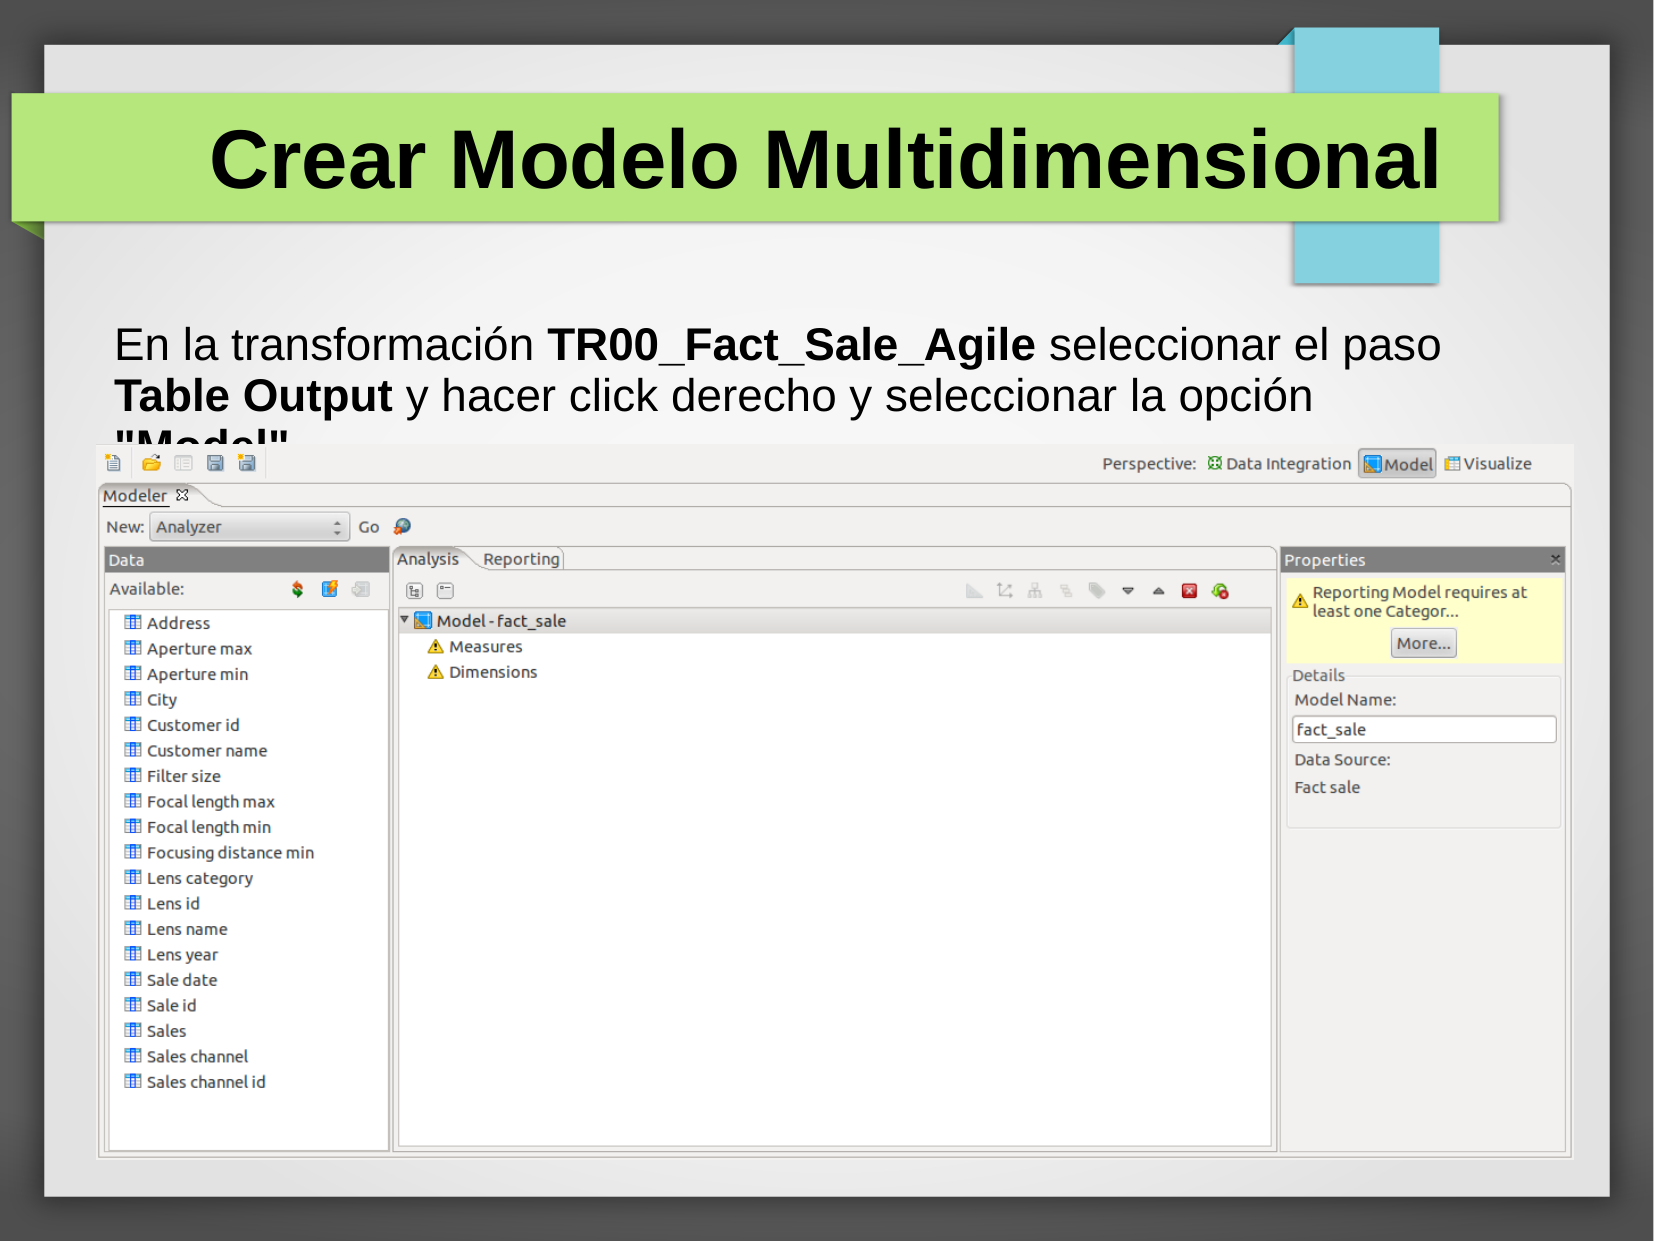

# Crear Modelo Multidimensional
En la transformación TR00_Fact_Sale_Agile seleccionar el paso Table Output y hacer click derecho y seleccionar la opción "Model".